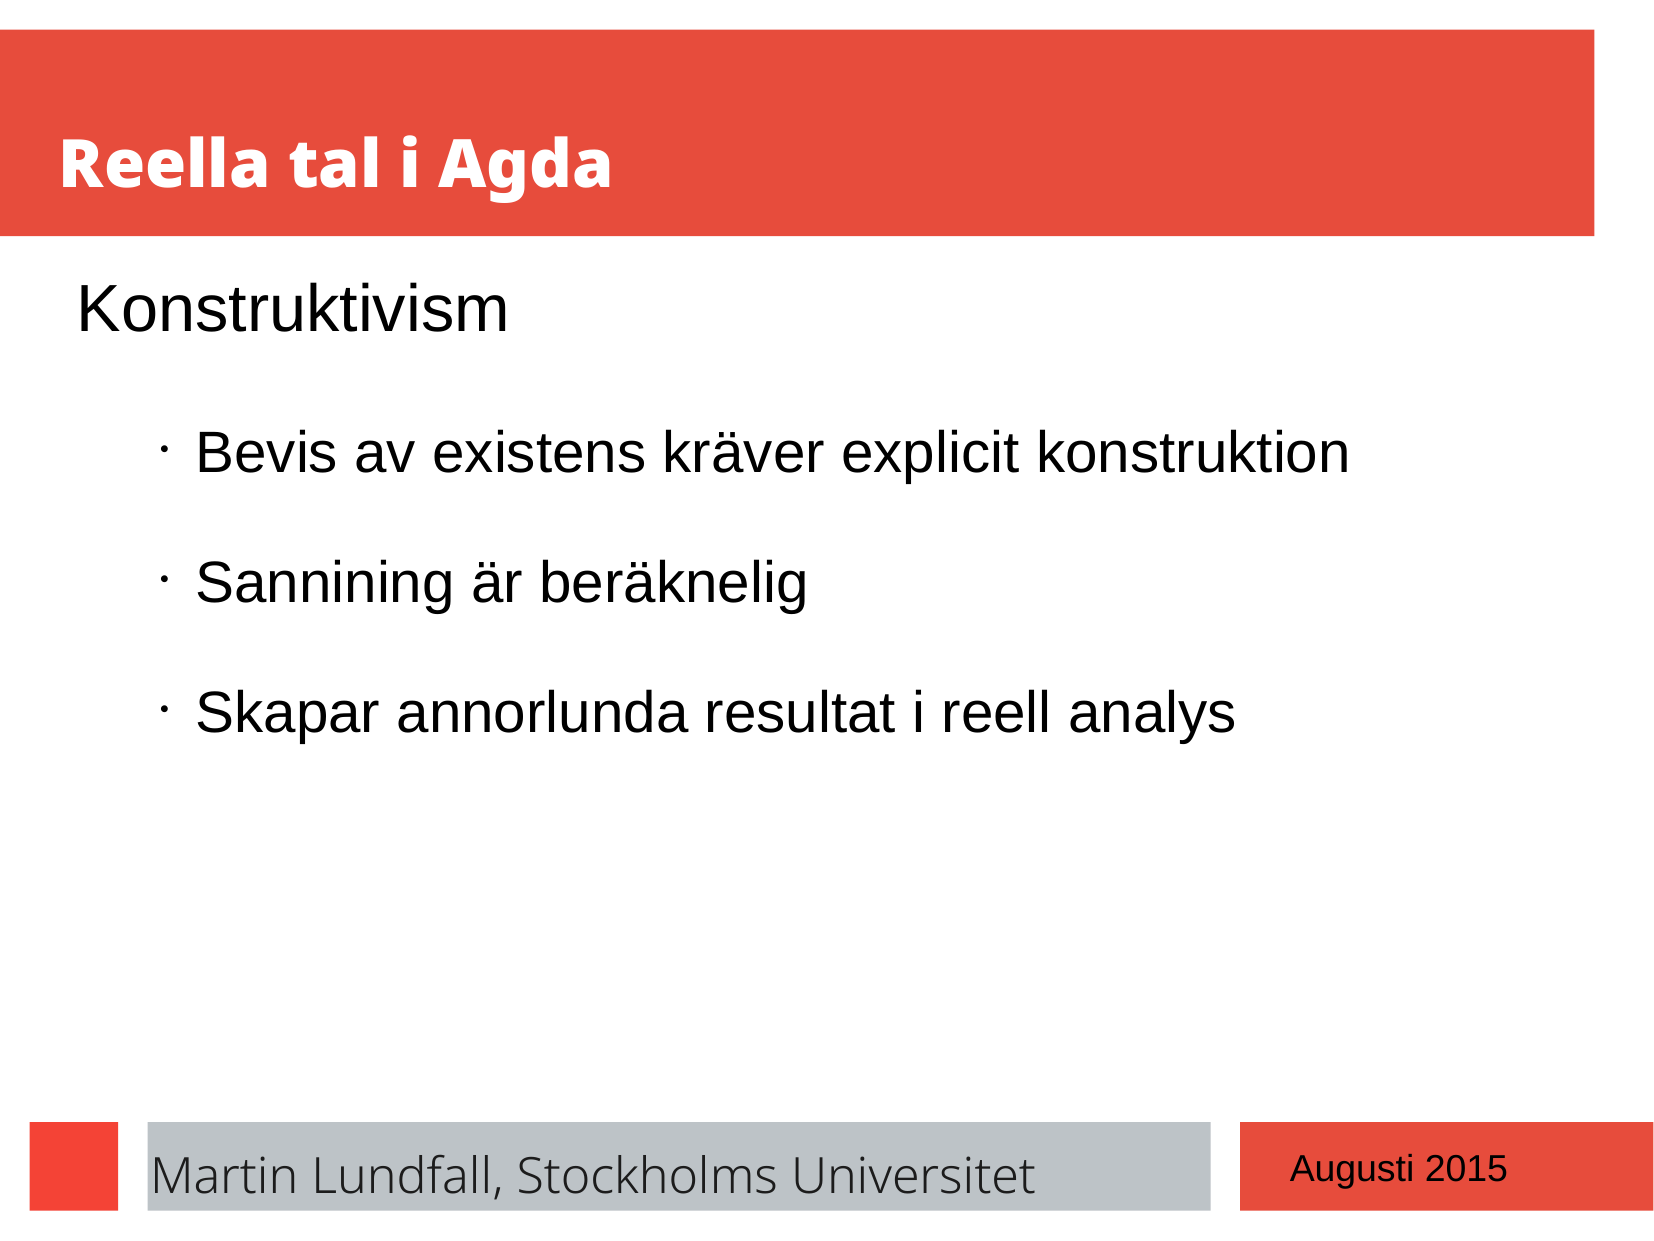

# Reella tal i Agda
Konstruktivism
Bevis av existens kräver explicit konstruktion
Sannining är beräknelig
Skapar annorlunda resultat i reell analys
Martin Lundfall, Stockholms Universitet
Augusti 2015